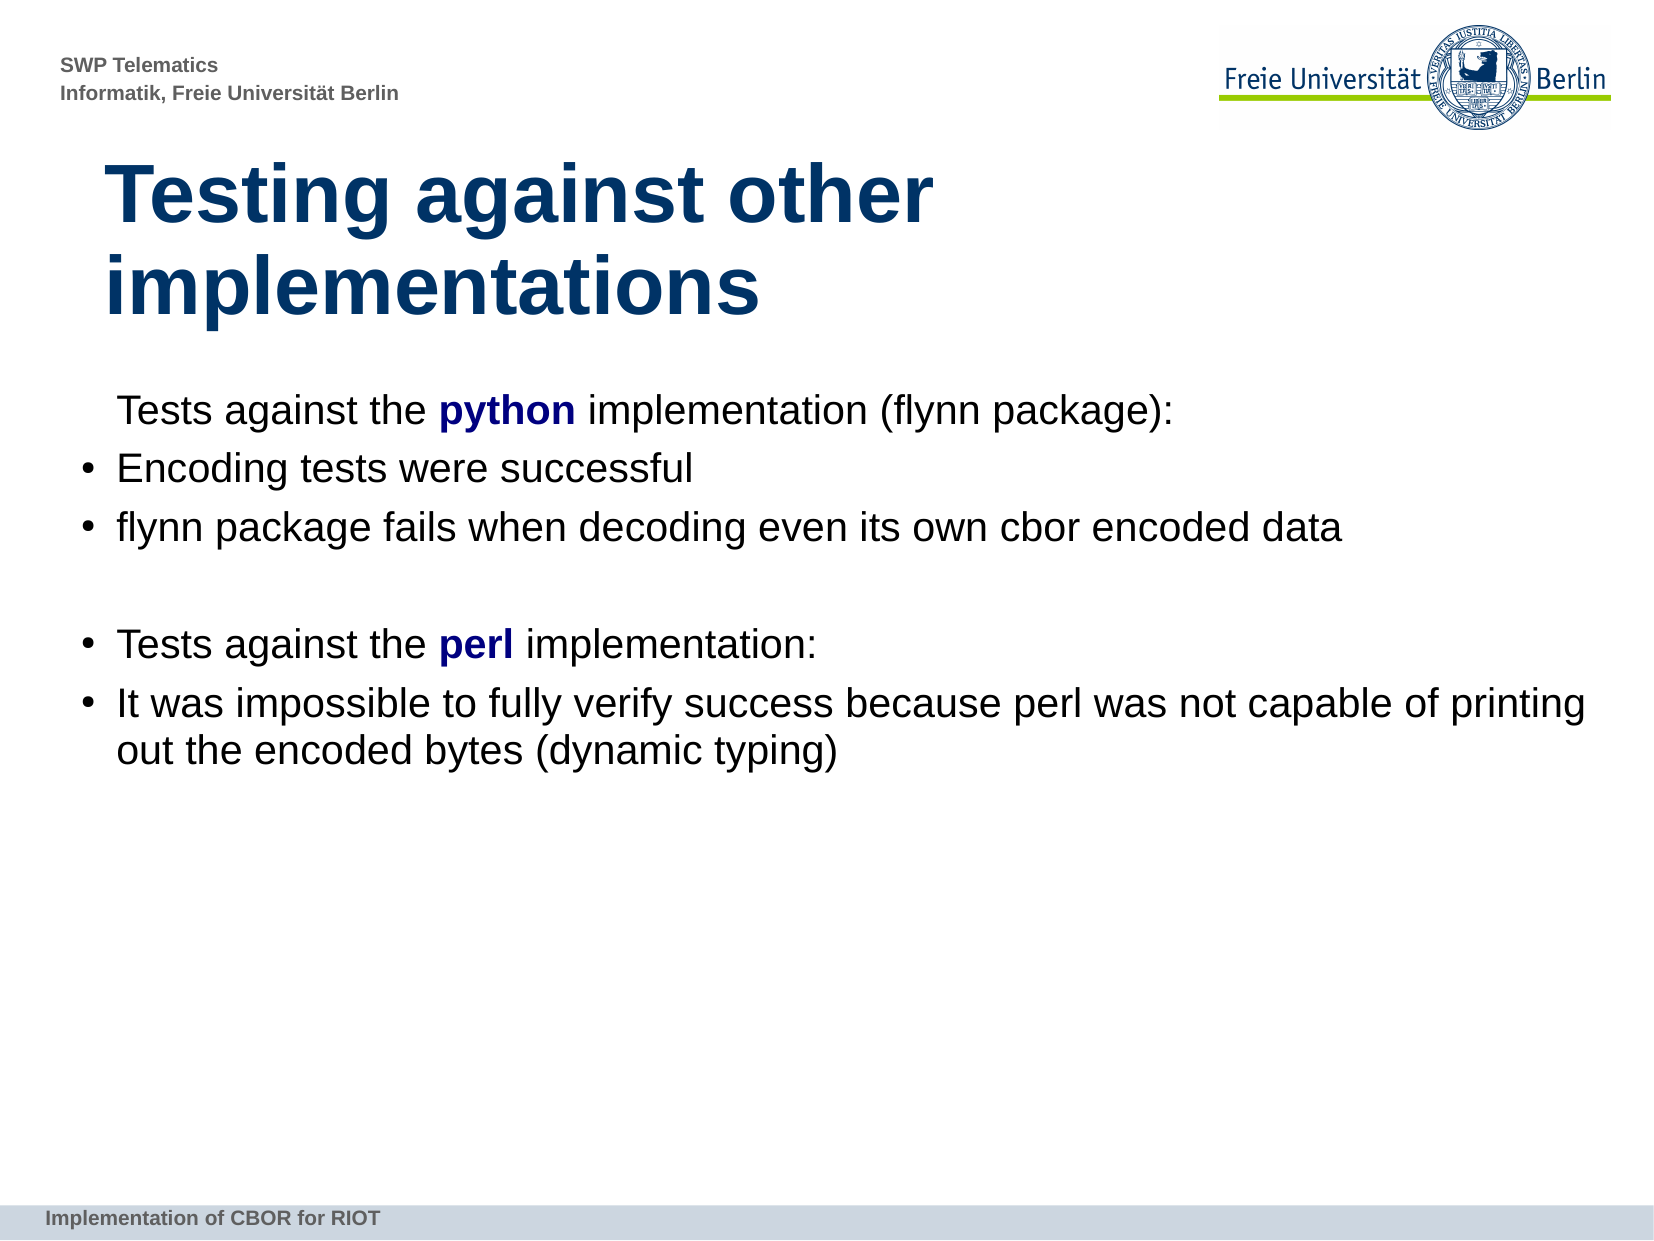

# Testing against other implementations
Tests against the python implementation (flynn package):
Encoding tests were successful
flynn package fails when decoding even its own cbor encoded data
Tests against the perl implementation:
It was impossible to fully verify success because perl was not capable of printing out the encoded bytes (dynamic typing)